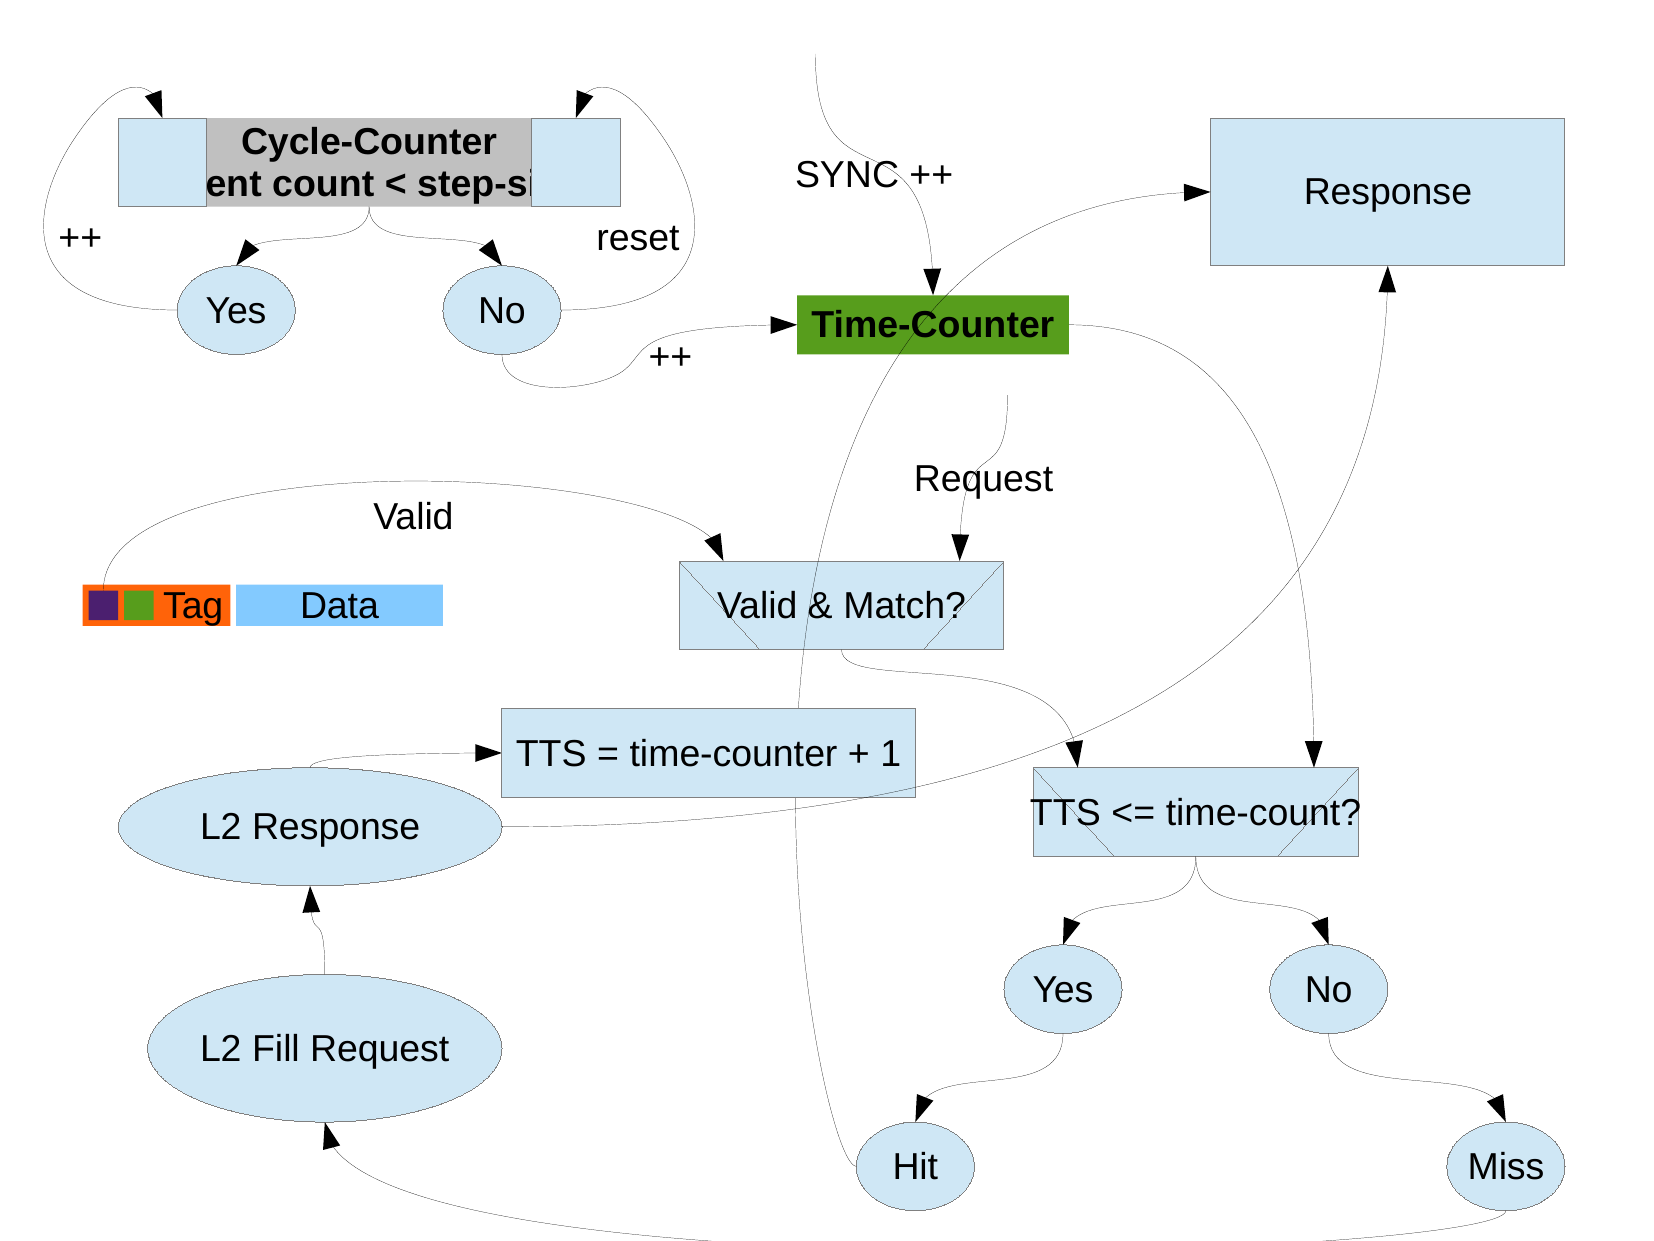

Cycle-Counter
Current count < step-size ?
Response
++
reset
Yes
No
Time-Counter
Valid & Match?
 Tag
Data
TTS = time-counter + 1
L2 Response
TTS <= time-count?
Yes
No
L2 Fill Request
Hit
Miss